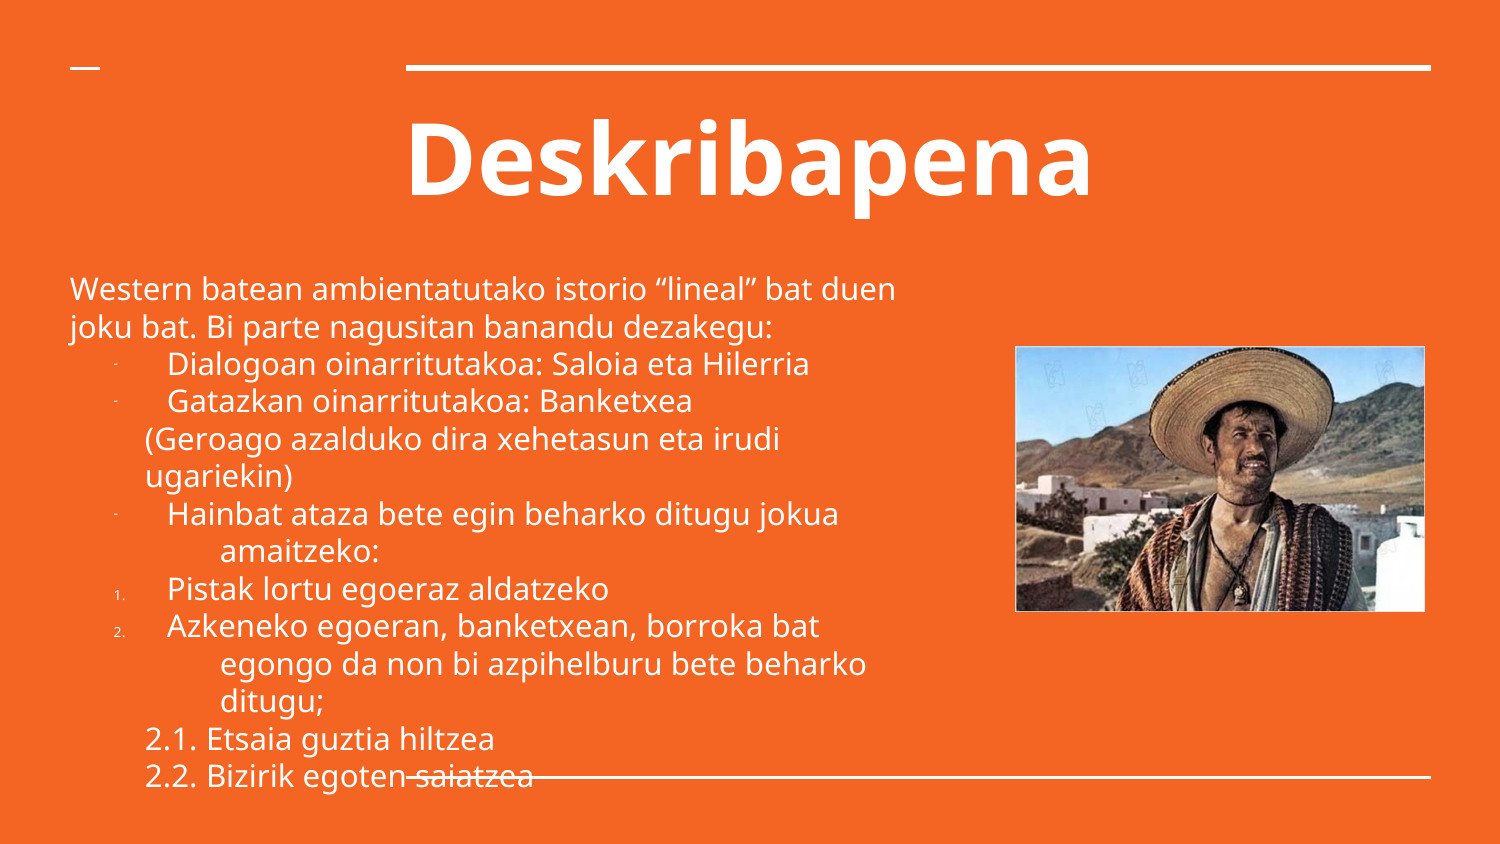

# Deskribapena
Western batean ambientatutako istorio “lineal” bat duen joku bat. Bi parte nagusitan banandu dezakegu:
Dialogoan oinarritutakoa: Saloia eta Hilerria
Gatazkan oinarritutakoa: Banketxea
(Geroago azalduko dira xehetasun eta irudi ugariekin)
Hainbat ataza bete egin beharko ditugu jokua amaitzeko:
Pistak lortu egoeraz aldatzeko
Azkeneko egoeran, banketxean, borroka bat egongo da non bi azpihelburu bete beharko ditugu;
2.1. Etsaia guztia hiltzea
2.2. Bizirik egoten saiatzea